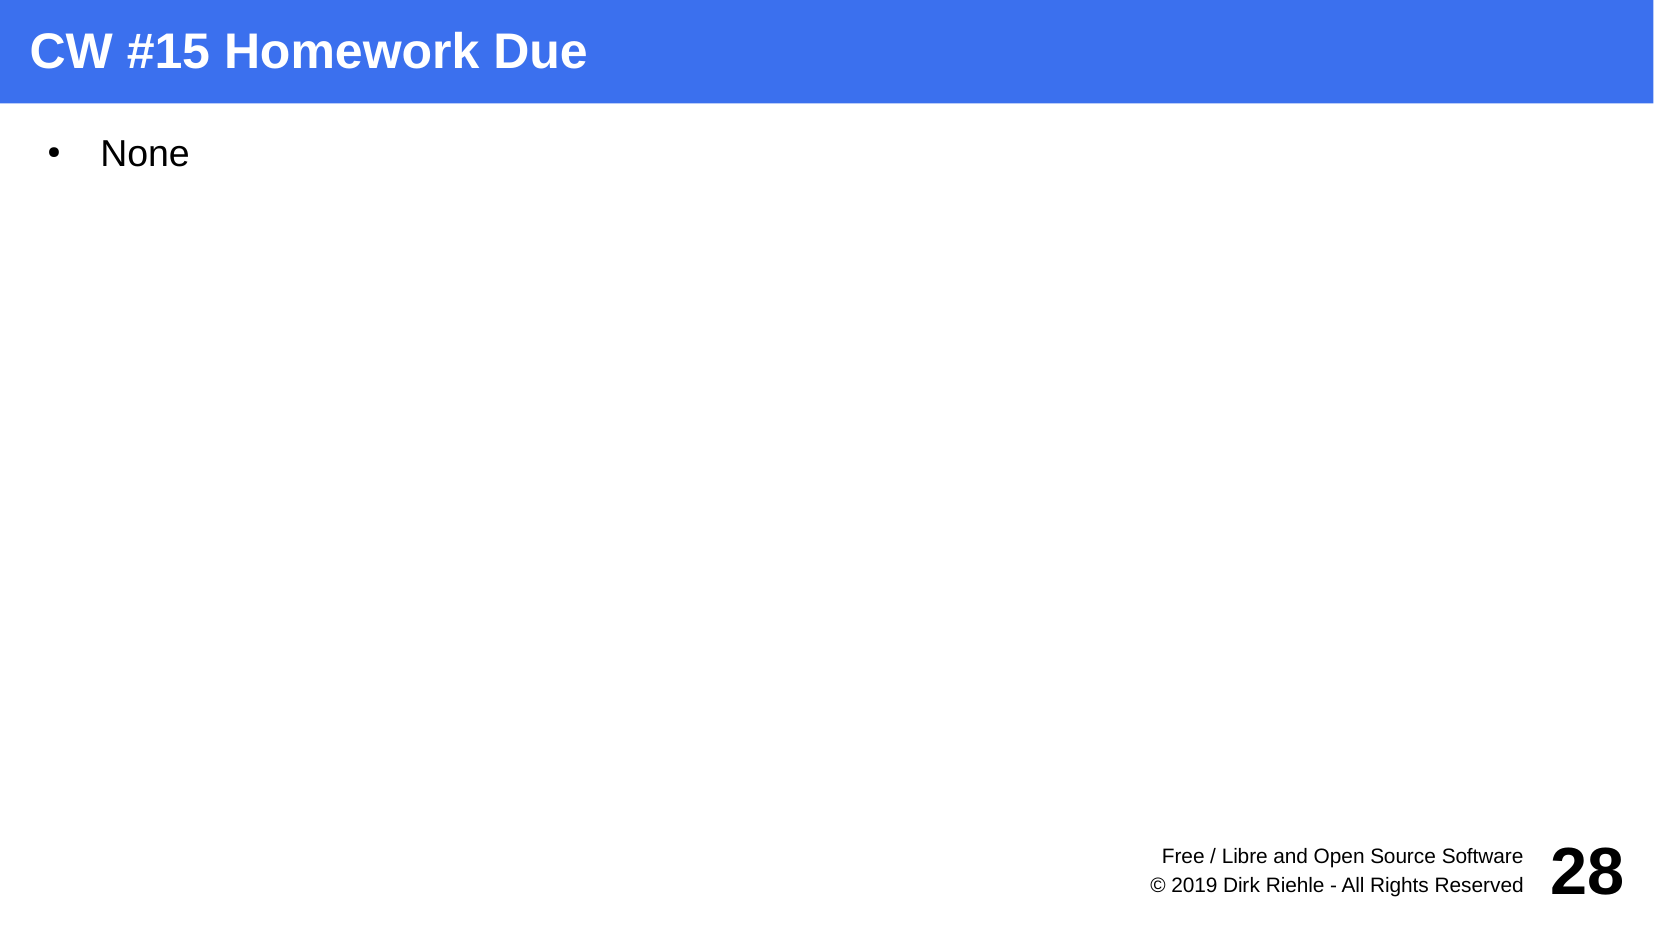

# CW #15 Homework Due
None
Free / Libre and Open Source Software
28
© 2019 Dirk Riehle - All Rights Reserved